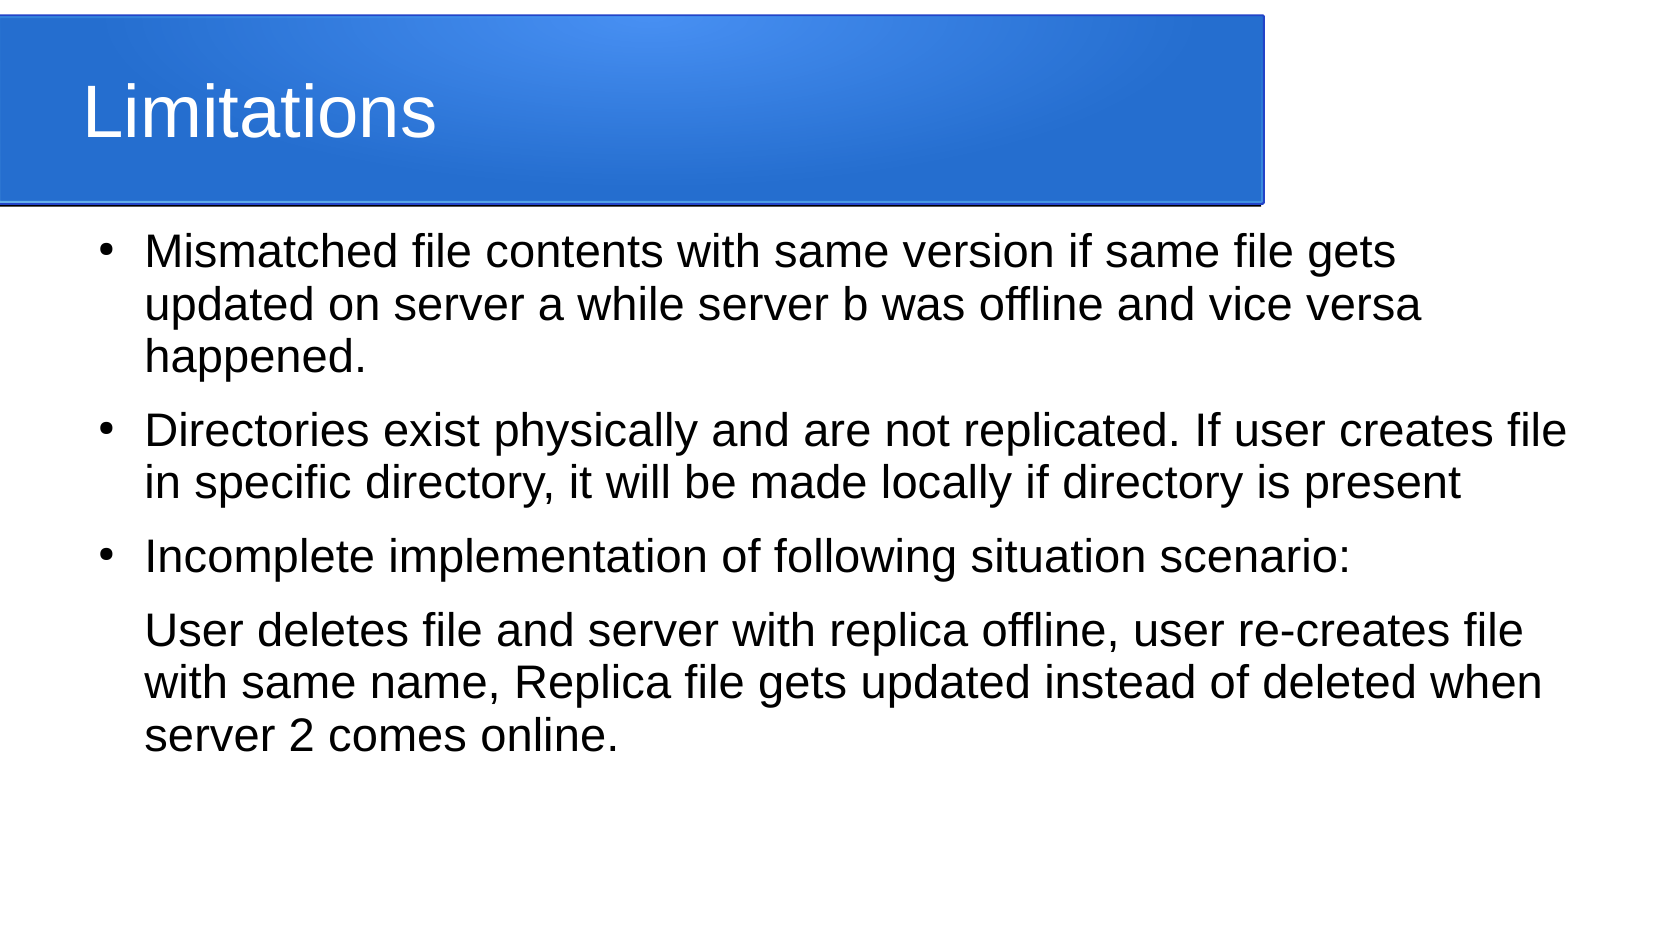

# Limitations
Mismatched file contents with same version if same file gets updated on server a while server b was offline and vice versa happened.
Directories exist physically and are not replicated. If user creates file in specific directory, it will be made locally if directory is present
Incomplete implementation of following situation scenario:
User deletes file and server with replica offline, user re-creates file with same name, Replica file gets updated instead of deleted when server 2 comes online.